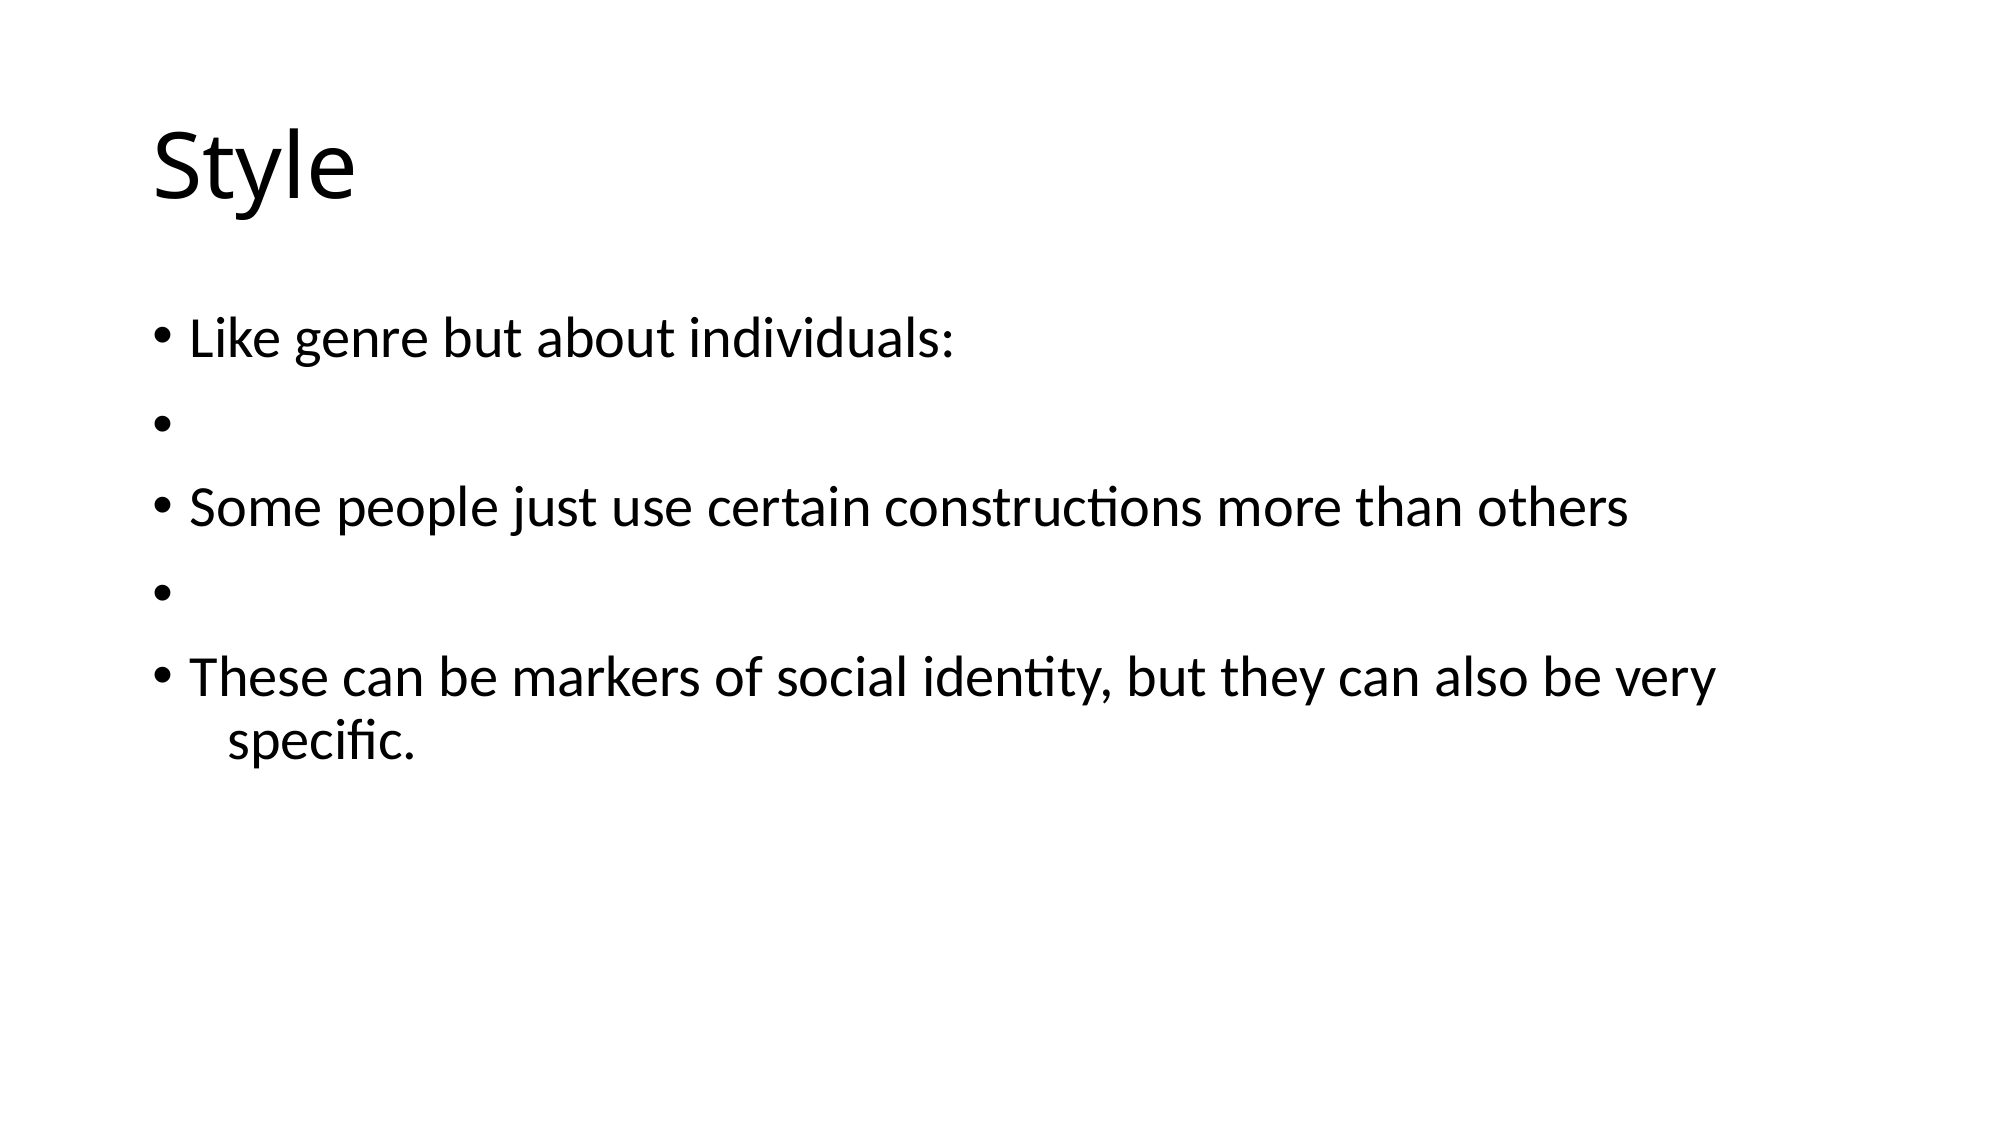

# Style
Like genre but about individuals:
Some people just use certain constructions more than others
These can be markers of social identity, but they can also be very specific.